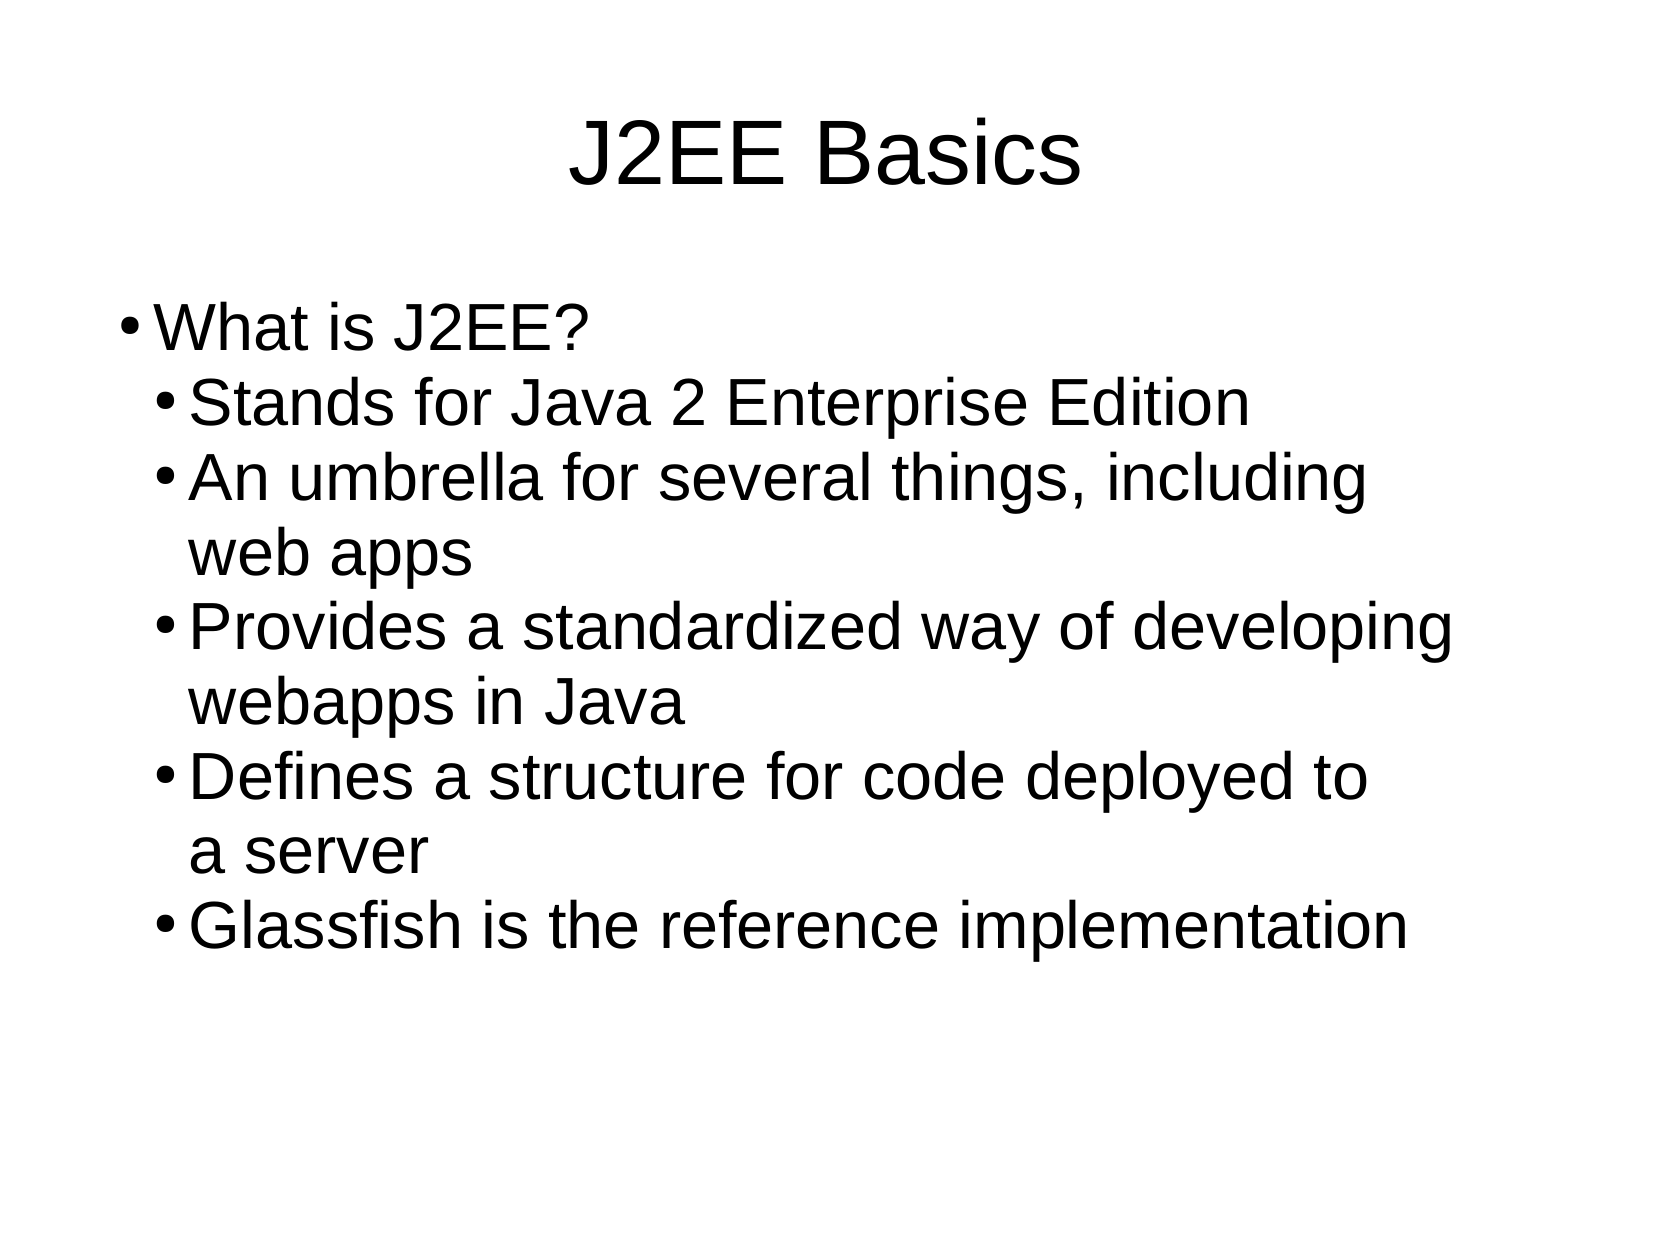

# J2EE Basics
What is J2EE?
Stands for Java 2 Enterprise Edition
An umbrella for several things, including
web apps
Provides a standardized way of developing webapps in Java
Defines a structure for code deployed to
a server
Glassfish is the reference implementation